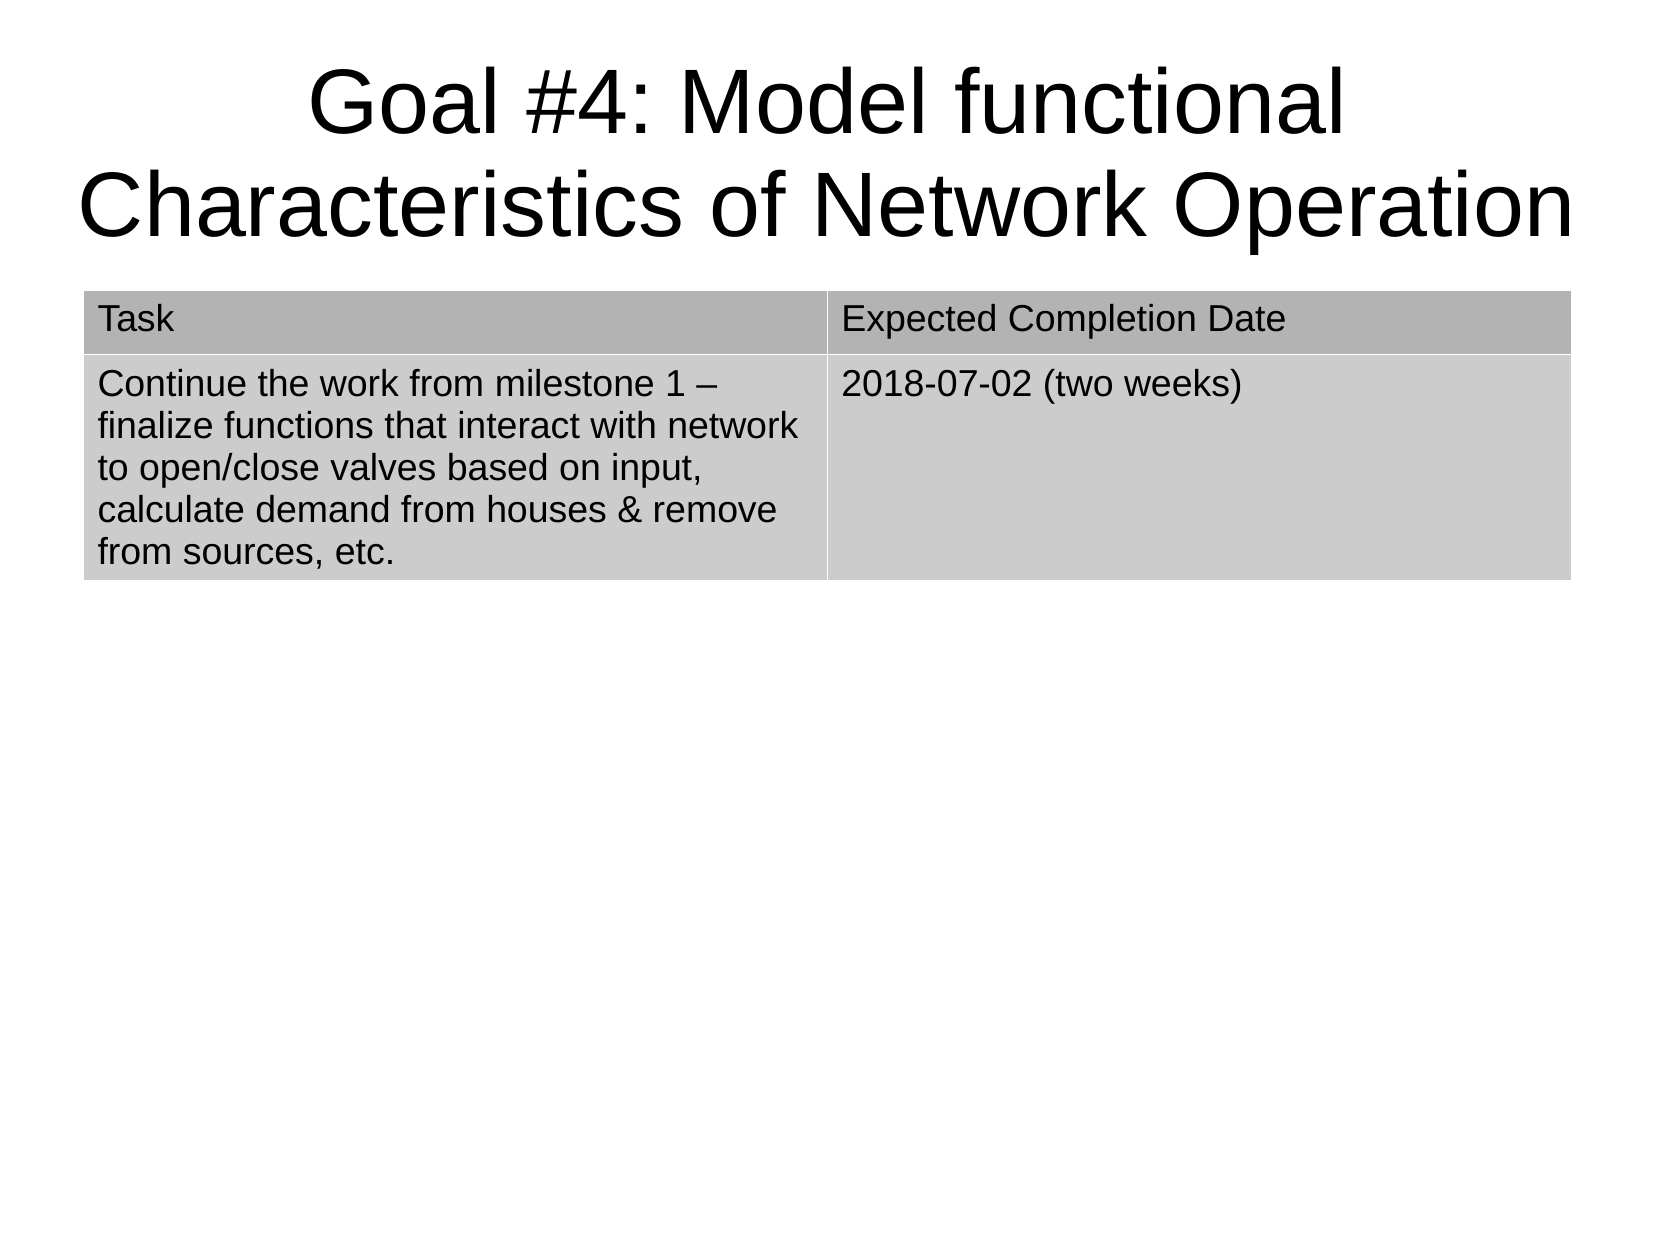

# Goal #4: Model functional Characteristics of Network Operation
| Task | Expected Completion Date |
| --- | --- |
| Continue the work from milestone 1 – finalize functions that interact with network to open/close valves based on input, calculate demand from houses & remove from sources, etc. | 2018-07-02 (two weeks) |